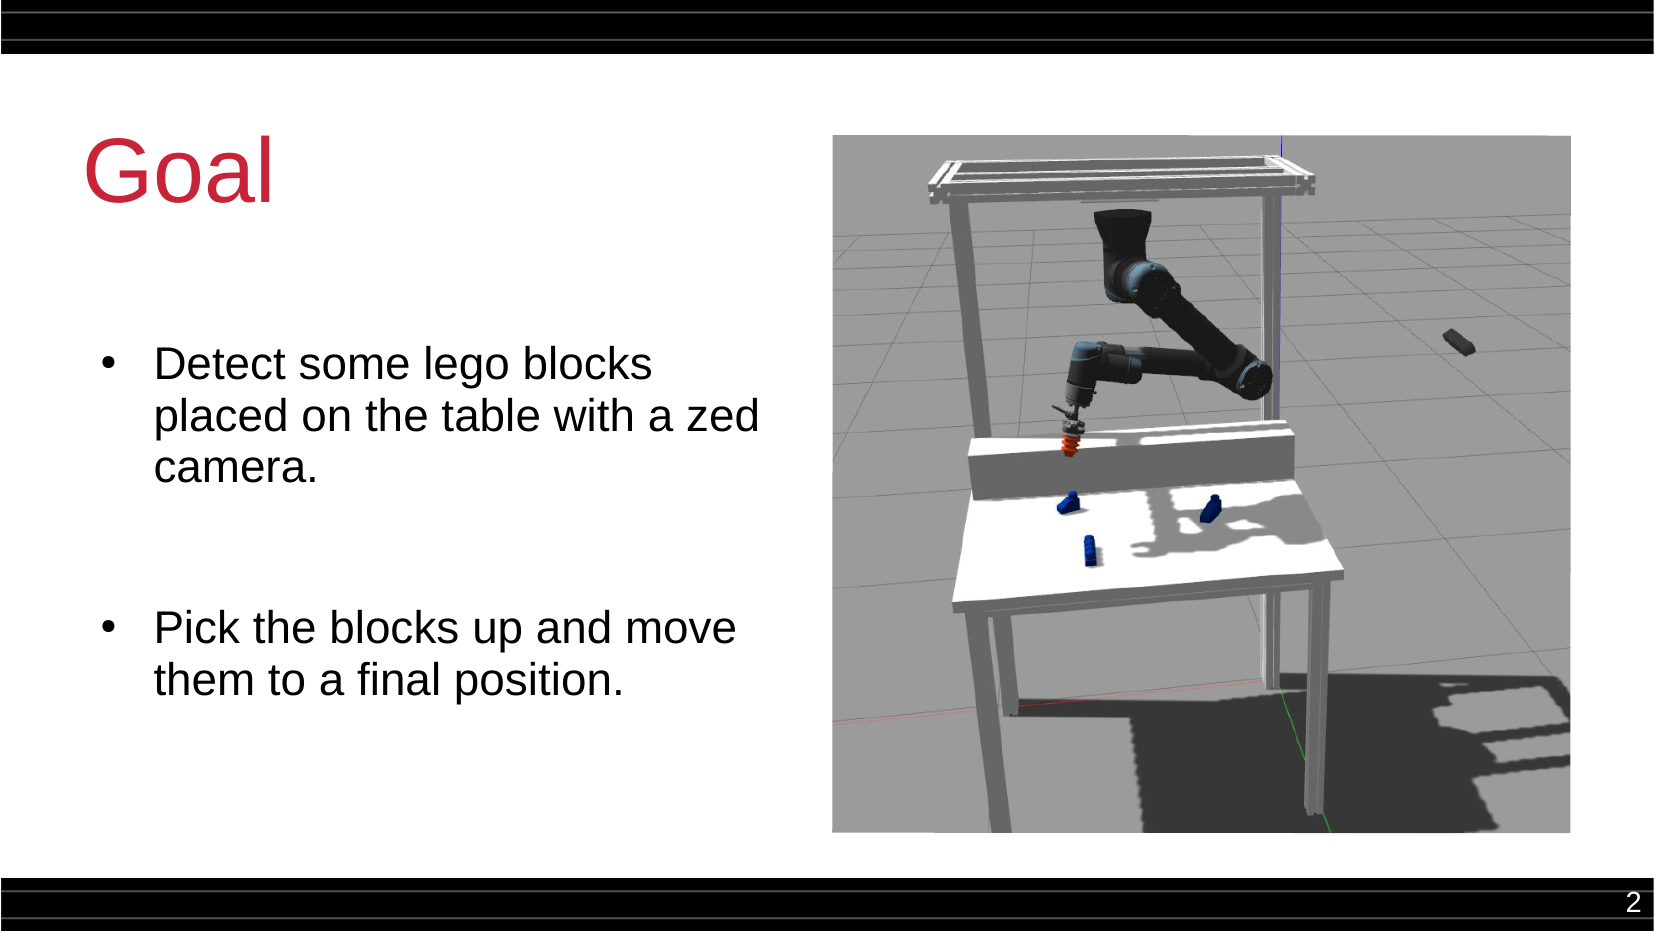

# Goal
Detect some lego blocks placed on the table with a zed camera.
Pick the blocks up and move them to a final position.